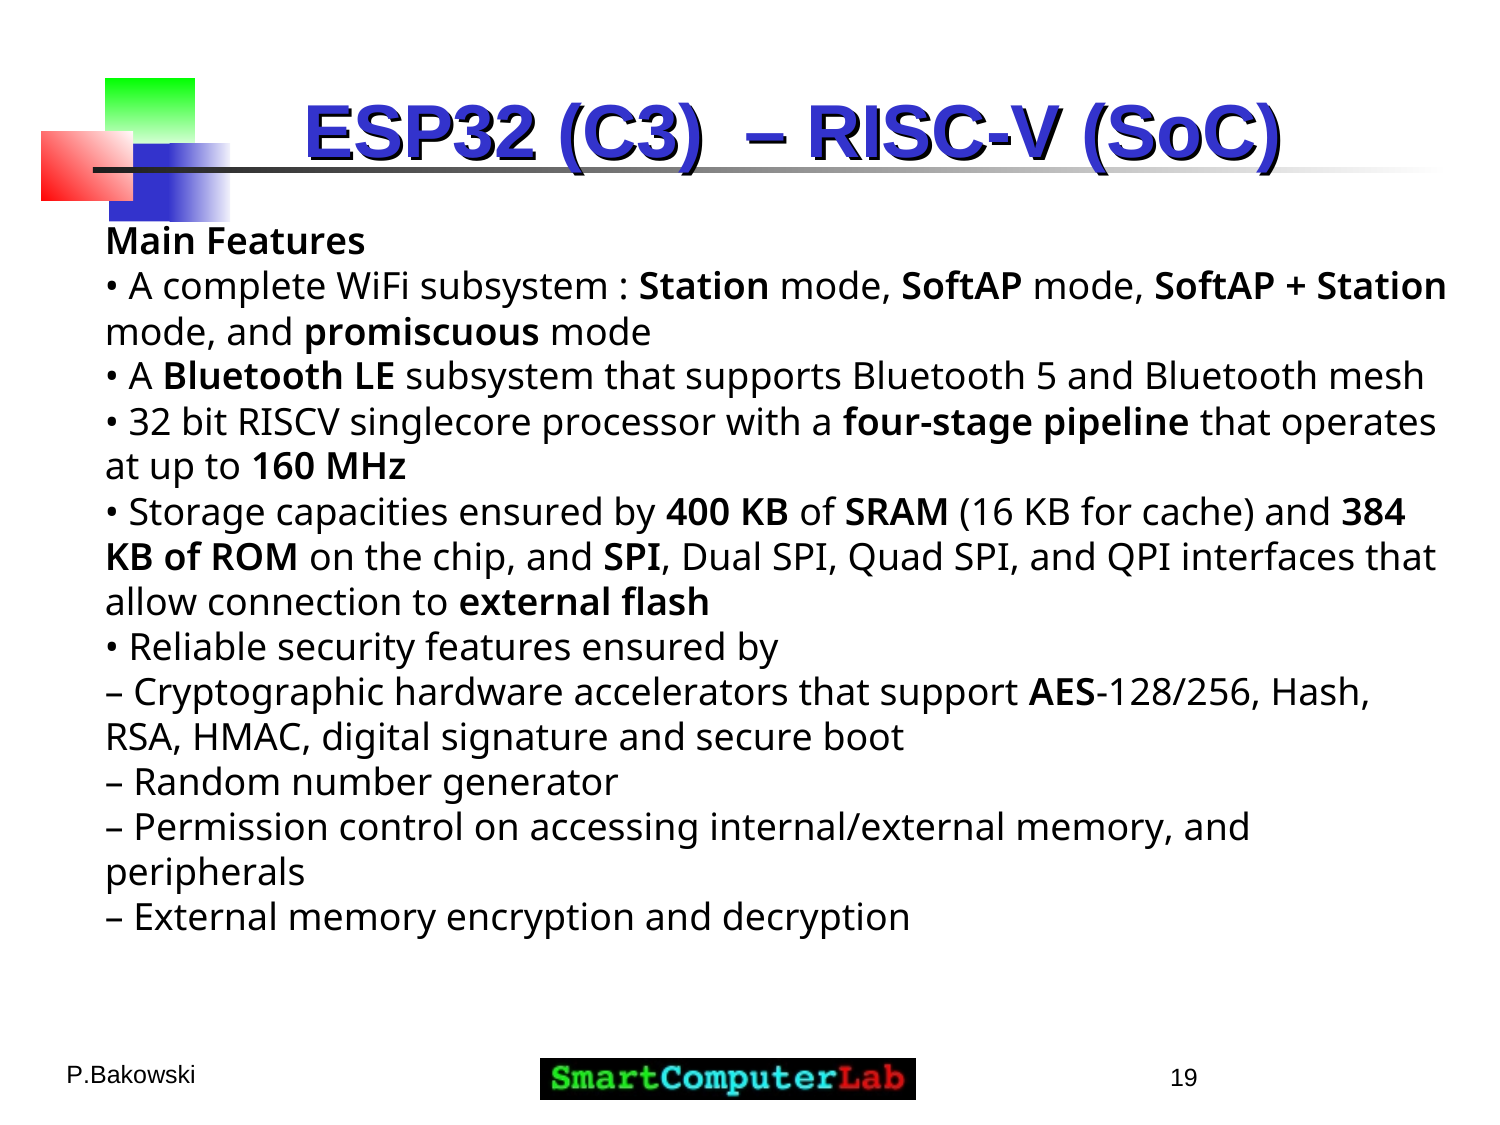

# ESP32 (C3) – RISC-V (SoC)
Main Features
• A complete WiFi subsystem : Station mode, SoftAP mode, SoftAP + Station
mode, and promiscuous mode
• A Bluetooth LE subsystem that supports Bluetooth 5 and Bluetooth mesh
• 32 bit RISCV singlecore processor with a four-stage pipeline that operates at up to 160 MHz
• Storage capacities ensured by 400 KB of SRAM (16 KB for cache) and 384 KB of ROM on the chip, and SPI, Dual SPI, Quad SPI, and QPI interfaces that allow connection to external flash
• Reliable security features ensured by
– Cryptographic hardware accelerators that support AES-128/256, Hash, RSA, HMAC, digital signature and secure boot
– Random number generator
– Permission control on accessing internal/external memory, and peripherals
– External memory encryption and decryption
19